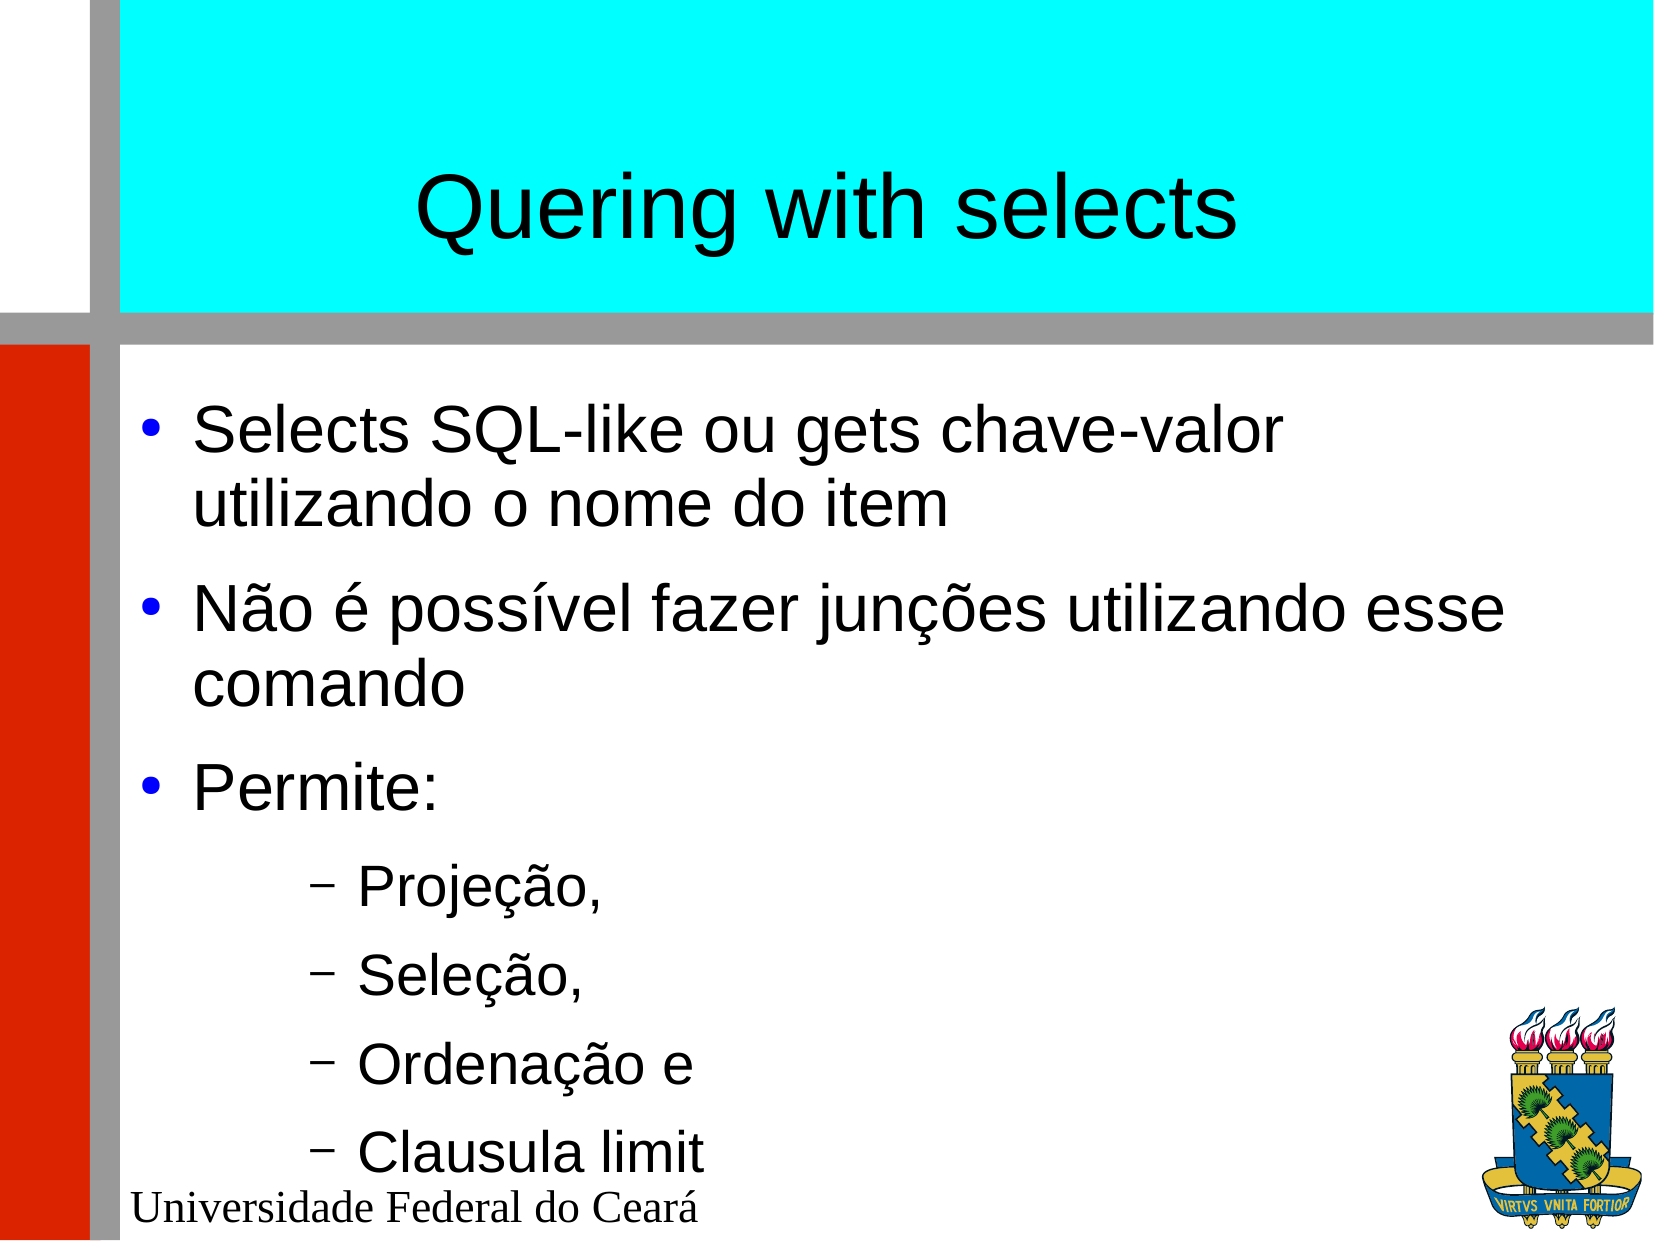

# Quering with selects
Selects SQL-like ou gets chave-valor utilizando o nome do item
Não é possível fazer junções utilizando esse comando
Permite:
Projeção,
Seleção,
Ordenação e
Clausula limit